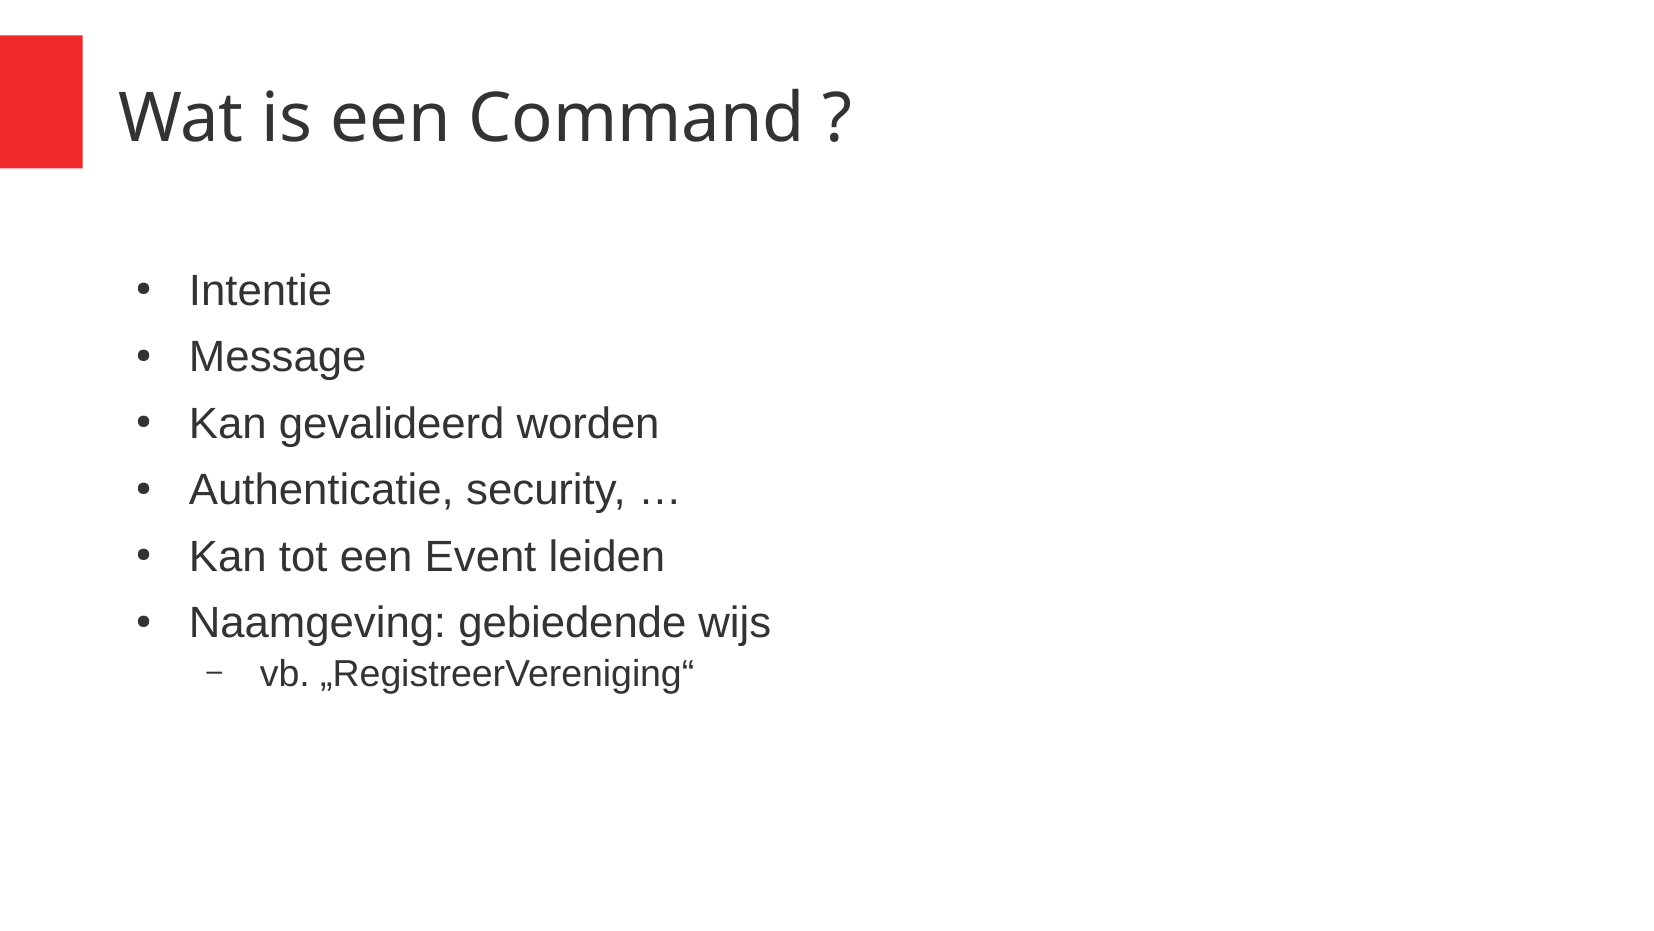

# Wat is een Command ?
Intentie
Message
Kan gevalideerd worden
Authenticatie, security, …
Kan tot een Event leiden
Naamgeving: gebiedende wijs
vb. „RegistreerVereniging“